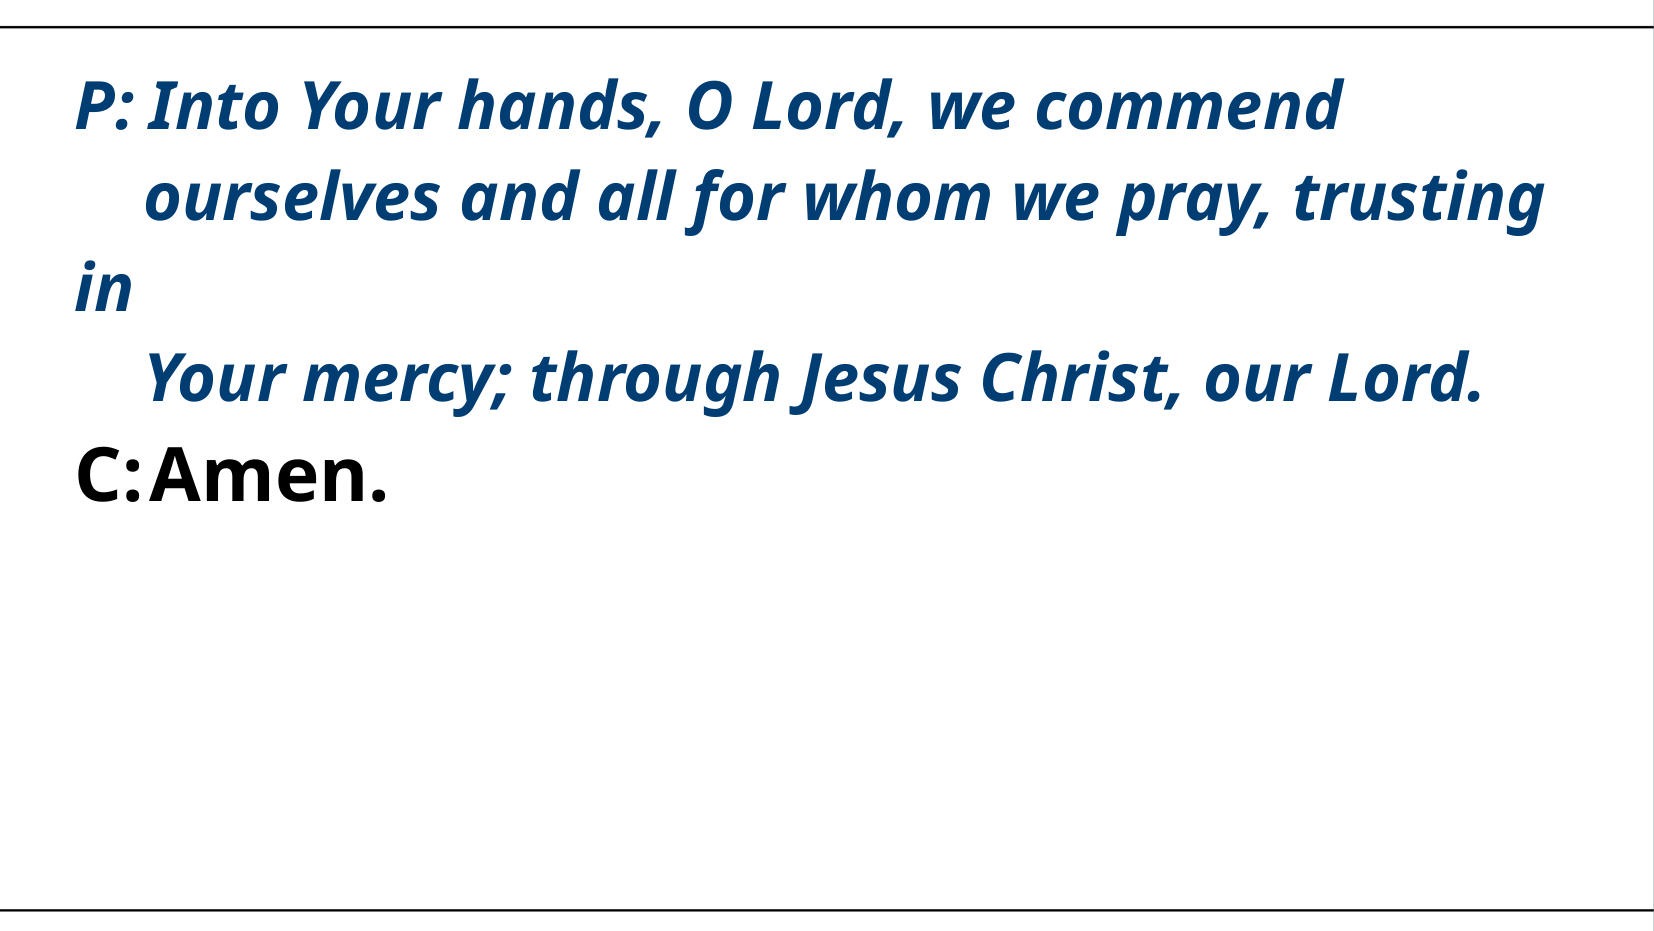

P:	Into Your hands, O Lord, we commend
 ourselves and all for whom we pray, trusting in
 Your mercy; through Jesus Christ, our Lord.
C:	Amen.